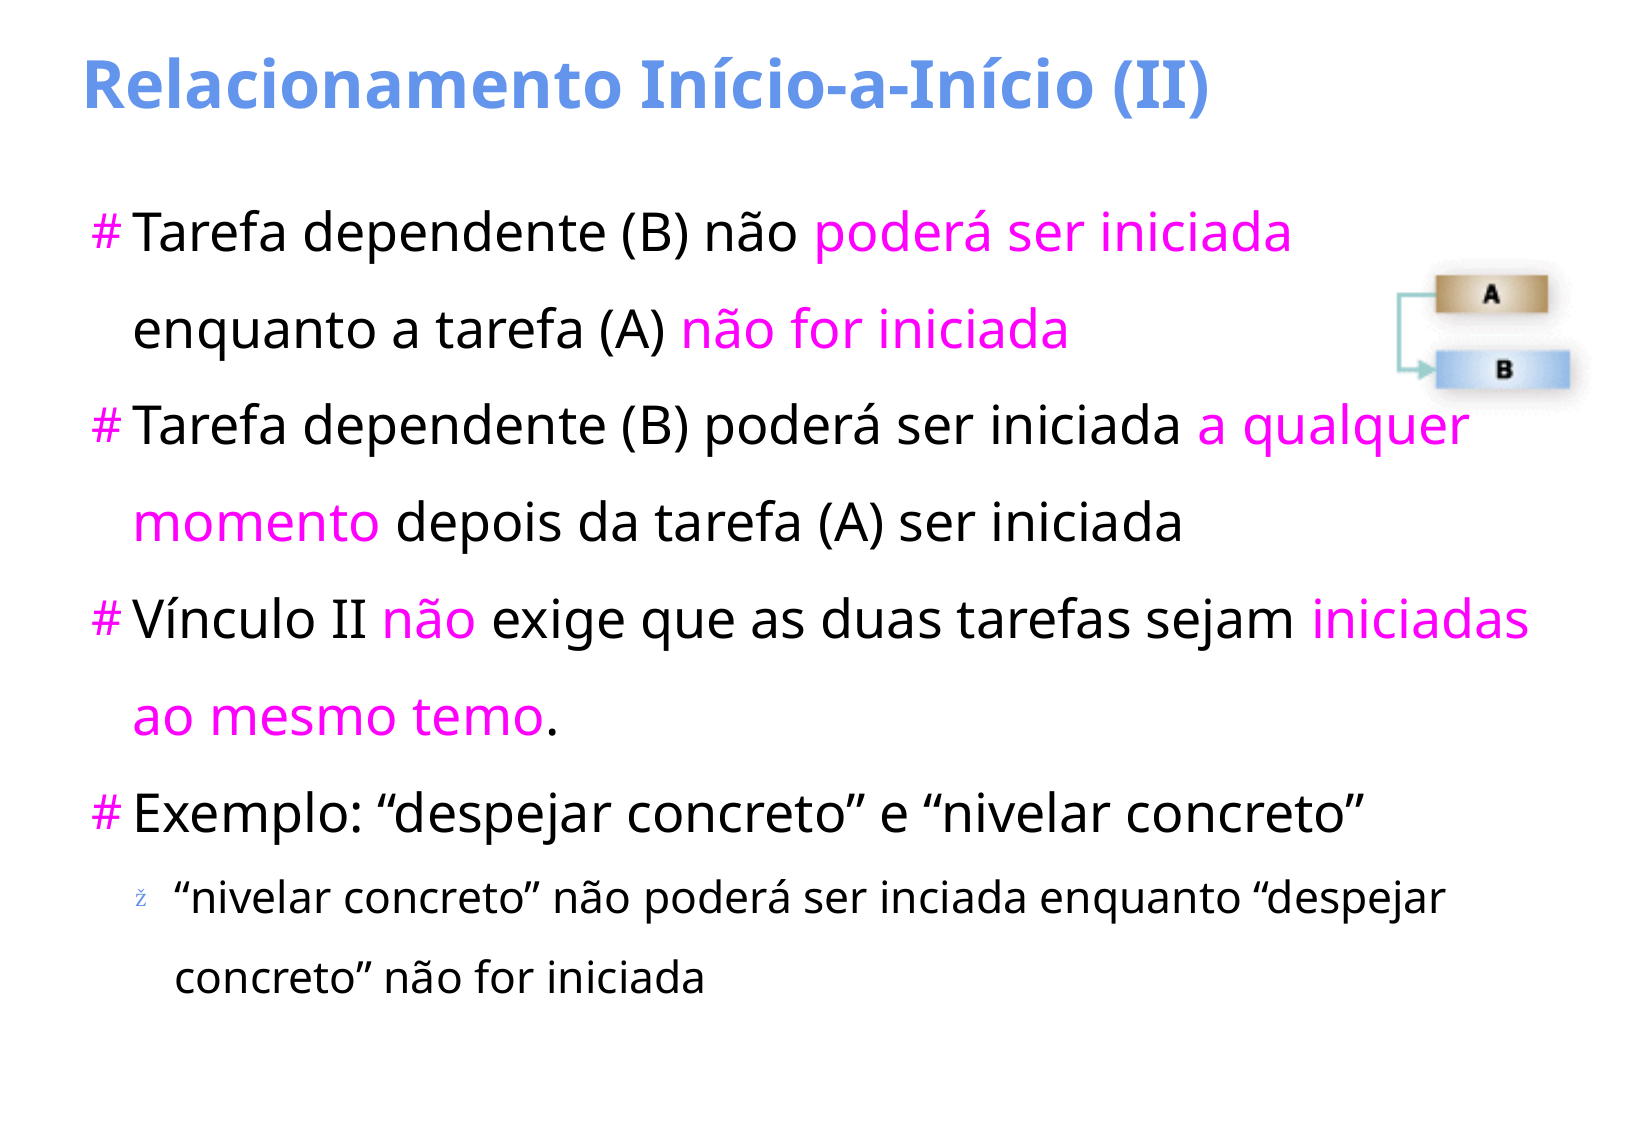

# Relacionamento Início-a-Início (II)
Tarefa dependente (B) não poderá ser iniciada enquanto a tarefa (A) não for iniciada
Tarefa dependente (B) poderá ser iniciada a qualquer momento depois da tarefa (A) ser iniciada
Vínculo II não exige que as duas tarefas sejam iniciadas ao mesmo temo.
Exemplo: “despejar concreto” e “nivelar concreto”
“nivelar concreto” não poderá ser inciada enquanto “despejar concreto” não for iniciada